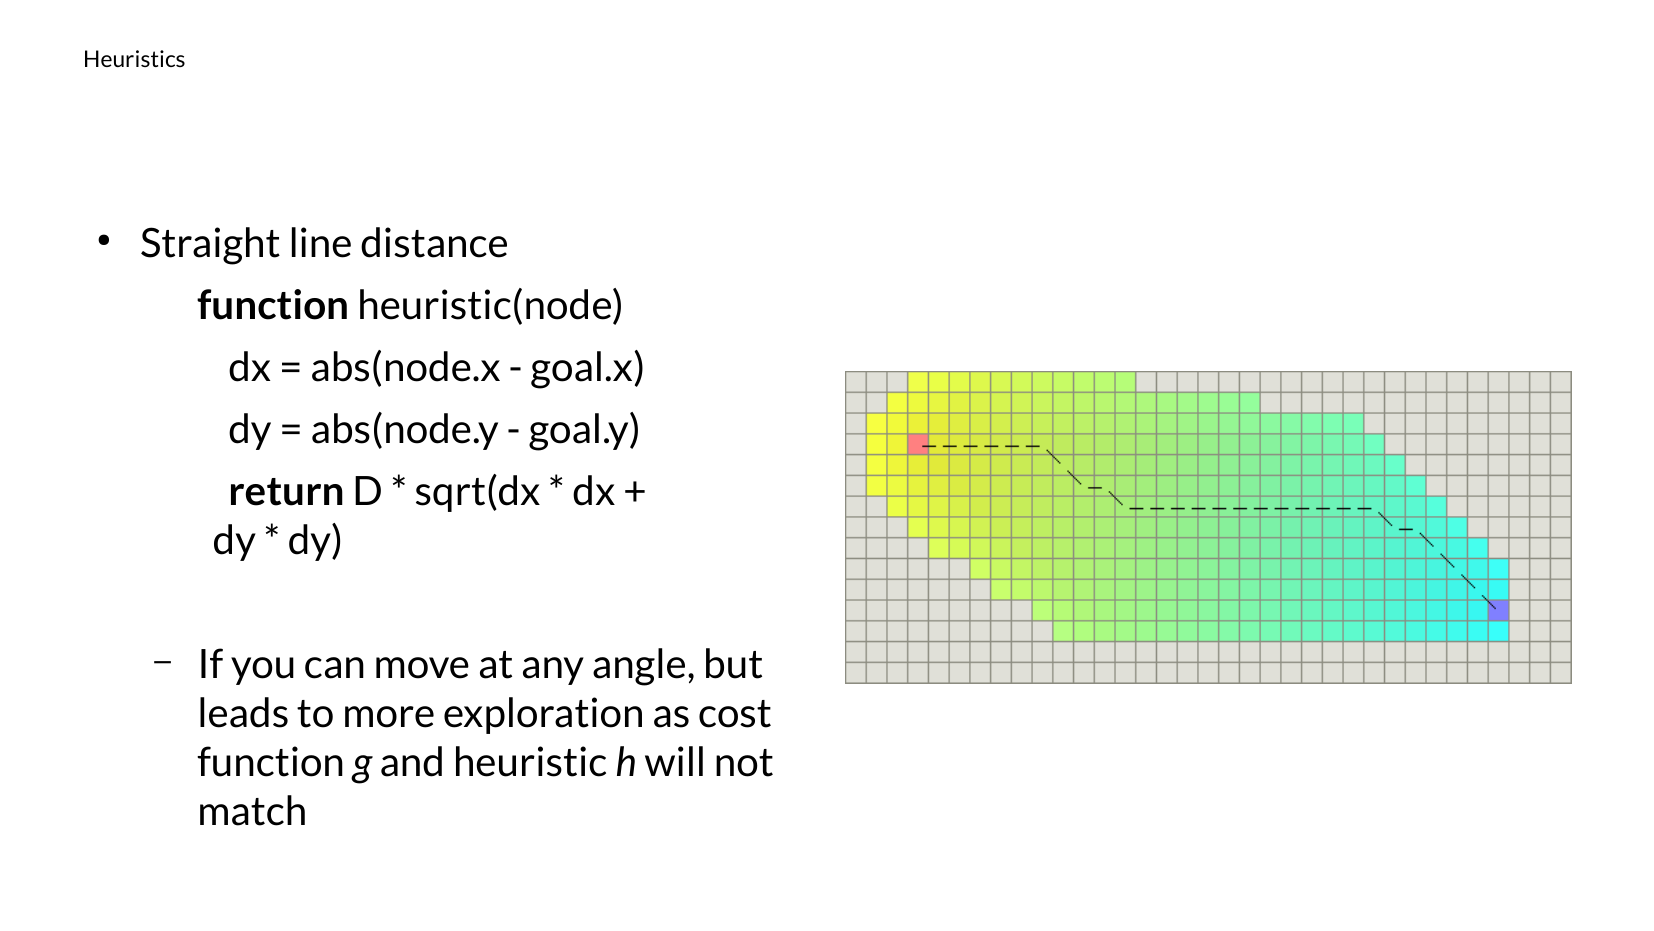

# Heuristics
Straight line distance
function heuristic(node)
 dx = abs(node.x - goal.x)
 dy = abs(node.y - goal.y)
 return D * sqrt(dx * dx + dy * dy)
If you can move at any angle, but leads to more exploration as cost function g and heuristic h will not match